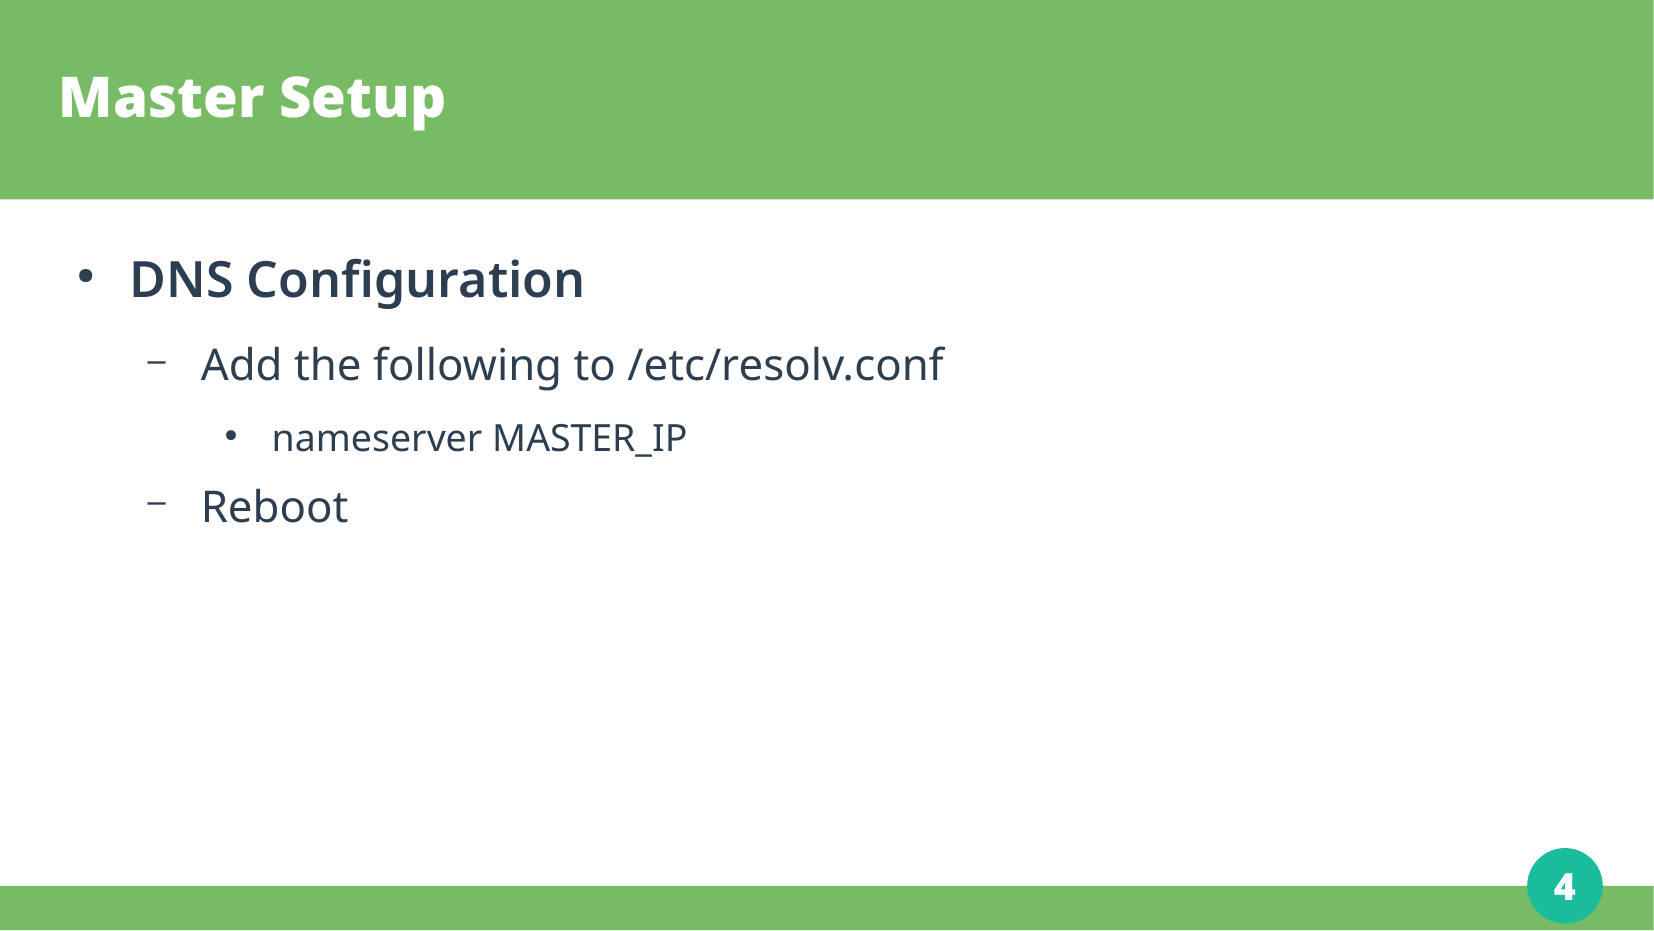

# Master Setup
DNS Configuration
Add the following to /etc/resolv.conf
nameserver MASTER_IP
Reboot